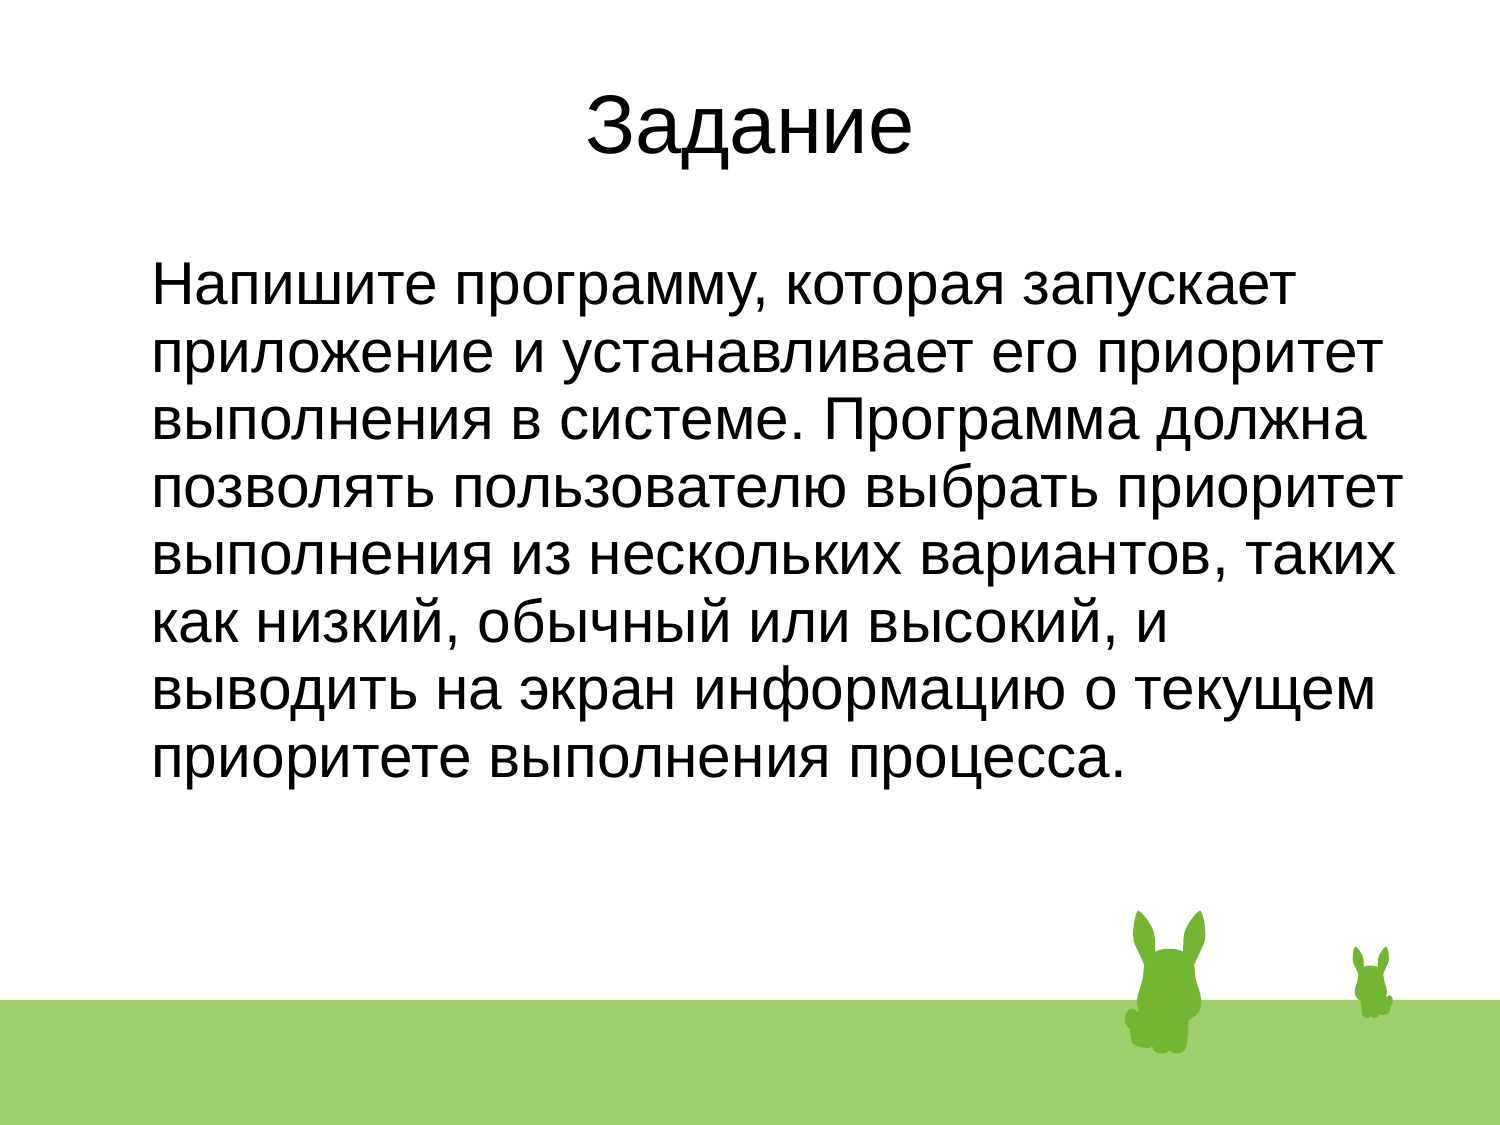

# Задание
Напишите программу, которая запускает приложение и устанавливает его приоритет выполнения в системе. Программа должна позволять пользователю выбрать приоритет выполнения из нескольких вариантов, таких как низкий, обычный или высокий, и выводить на экран информацию о текущем приоритете выполнения процесса.